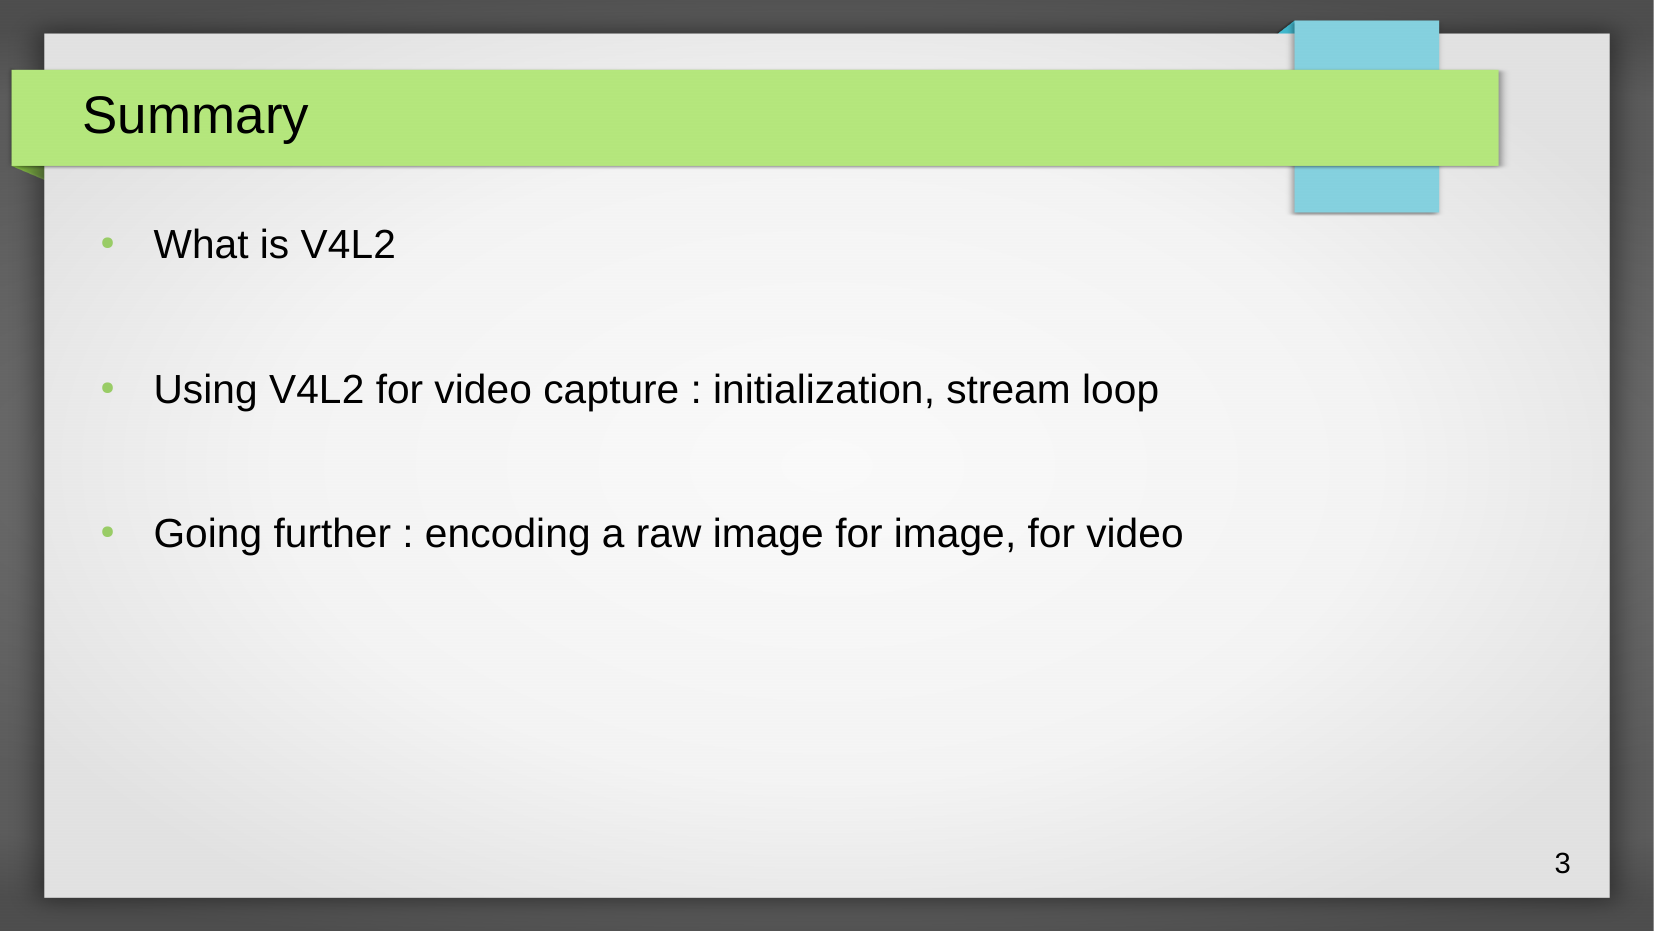

# Summary
What is V4L2
Using V4L2 for video capture : initialization, stream loop
Going further : encoding a raw image for image, for video
3